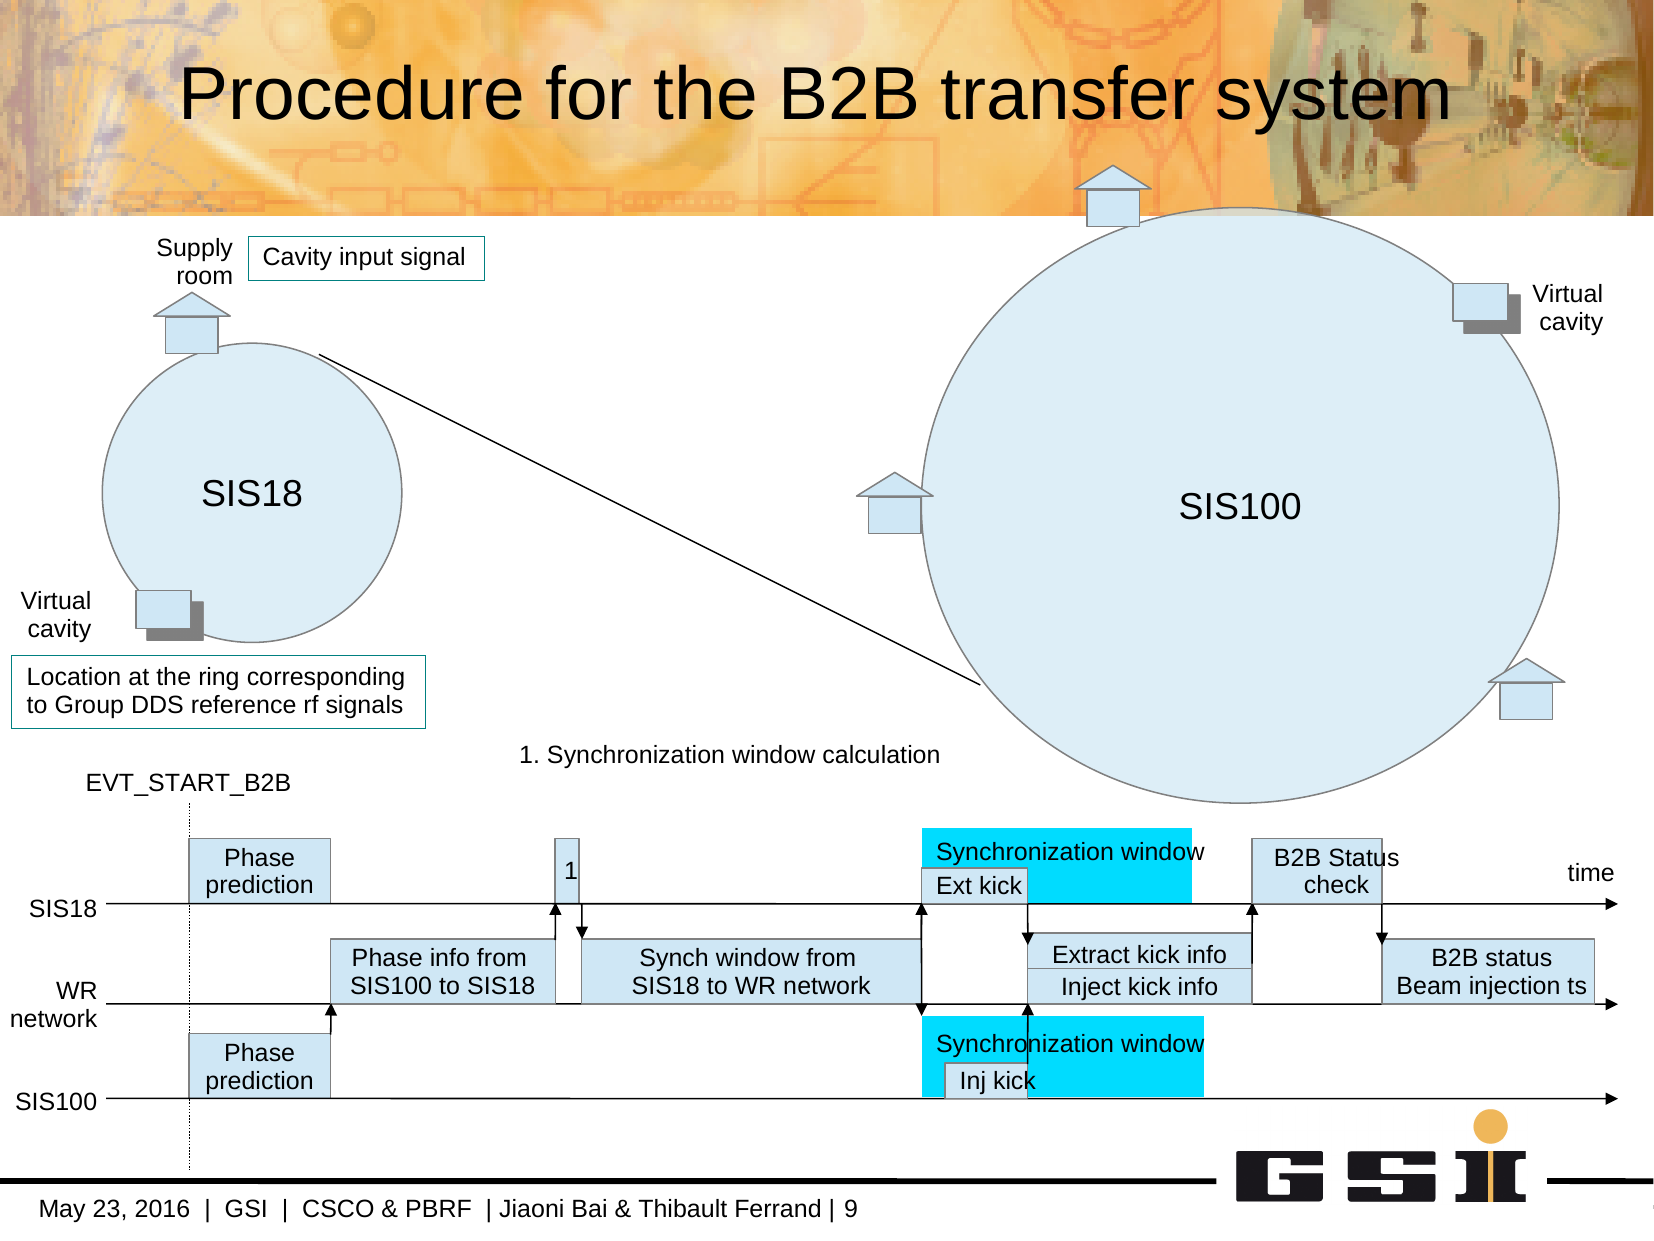

# Procedure for the B2B transfer system
SIS100
Supply
room
Cavity input signal
Virtual
cavity
SIS18
Virtual
cavity
Location at the ring corresponding to Group DDS reference rf signals
1. Synchronization window calculation
EVT_START_B2B
Synchronization window
Phase
prediction
1
 B2B Status
check
time
Ext kick
SIS18
Extract kick info
Phase info from
SIS100 to SIS18
Synch window from
SIS18 to WR network
B2B status
Beam injection ts
WR network
Inject kick info
Synchronization window
Phase
prediction
Inj kick
SIS100
9
May 23, 2016 | GSI | CSCO & PBRF | Jiaoni Bai & Thibault Ferrand |